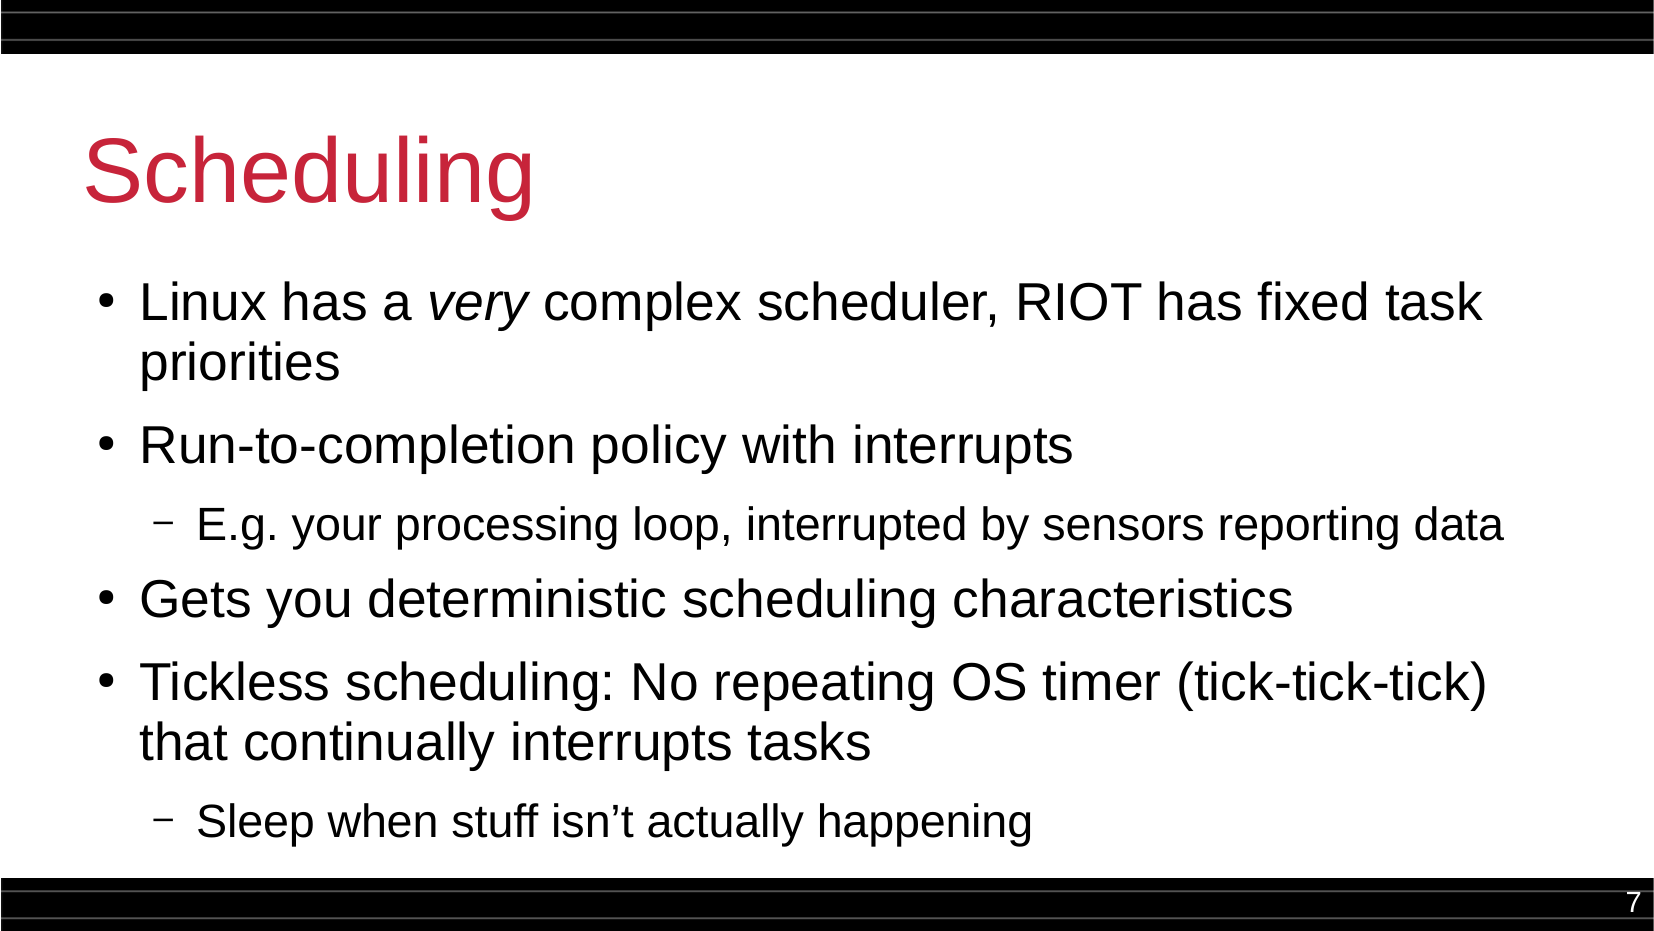

# Scheduling
Linux has a very complex scheduler, RIOT has fixed task priorities
Run-to-completion policy with interrupts
E.g. your processing loop, interrupted by sensors reporting data
Gets you deterministic scheduling characteristics
Tickless scheduling: No repeating OS timer (tick-tick-tick) that continually interrupts tasks
Sleep when stuff isn’t actually happening